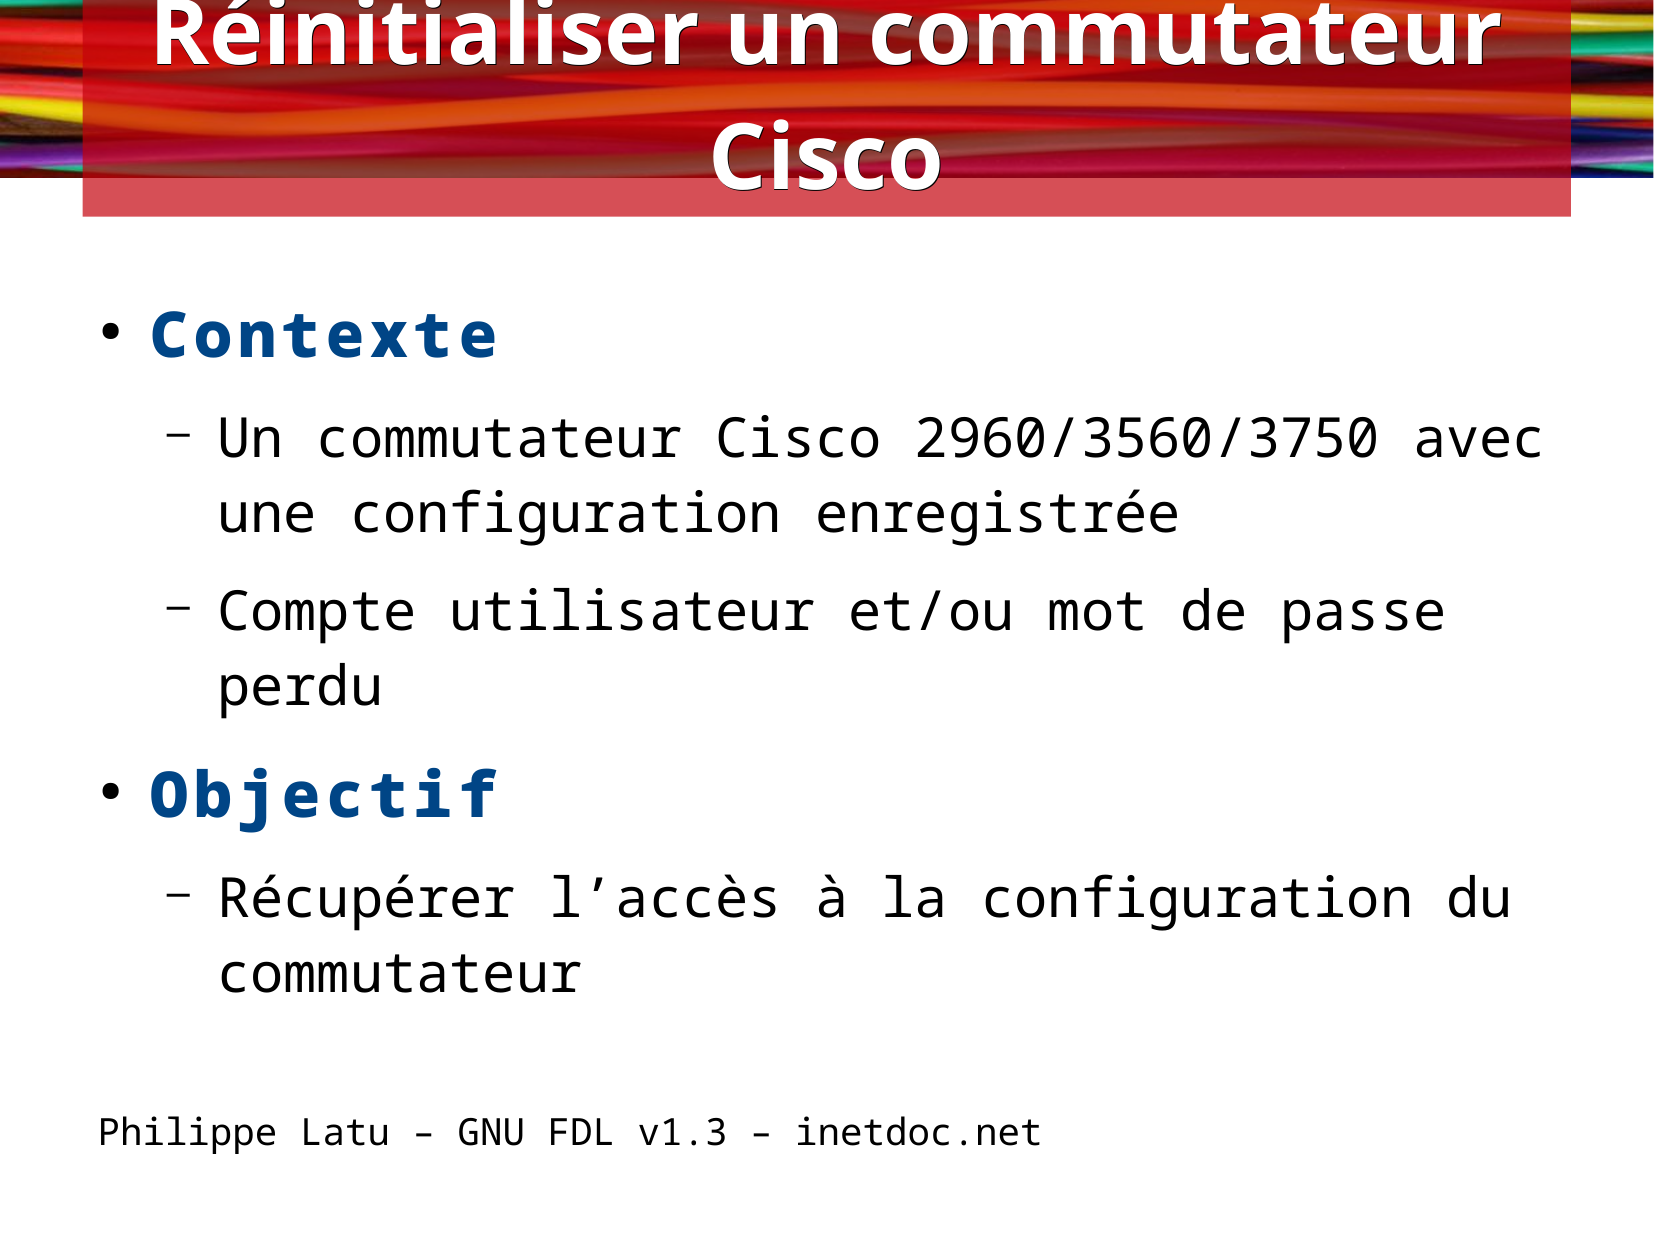

# Réinitialiser un commutateur Cisco
Contexte
Un commutateur Cisco 2960/3560/3750 avec une configuration enregistrée
Compte utilisateur et/ou mot de passe perdu
Objectif
Récupérer l’accès à la configuration du commutateur
Philippe Latu – GNU FDL v1.3 – inetdoc.net